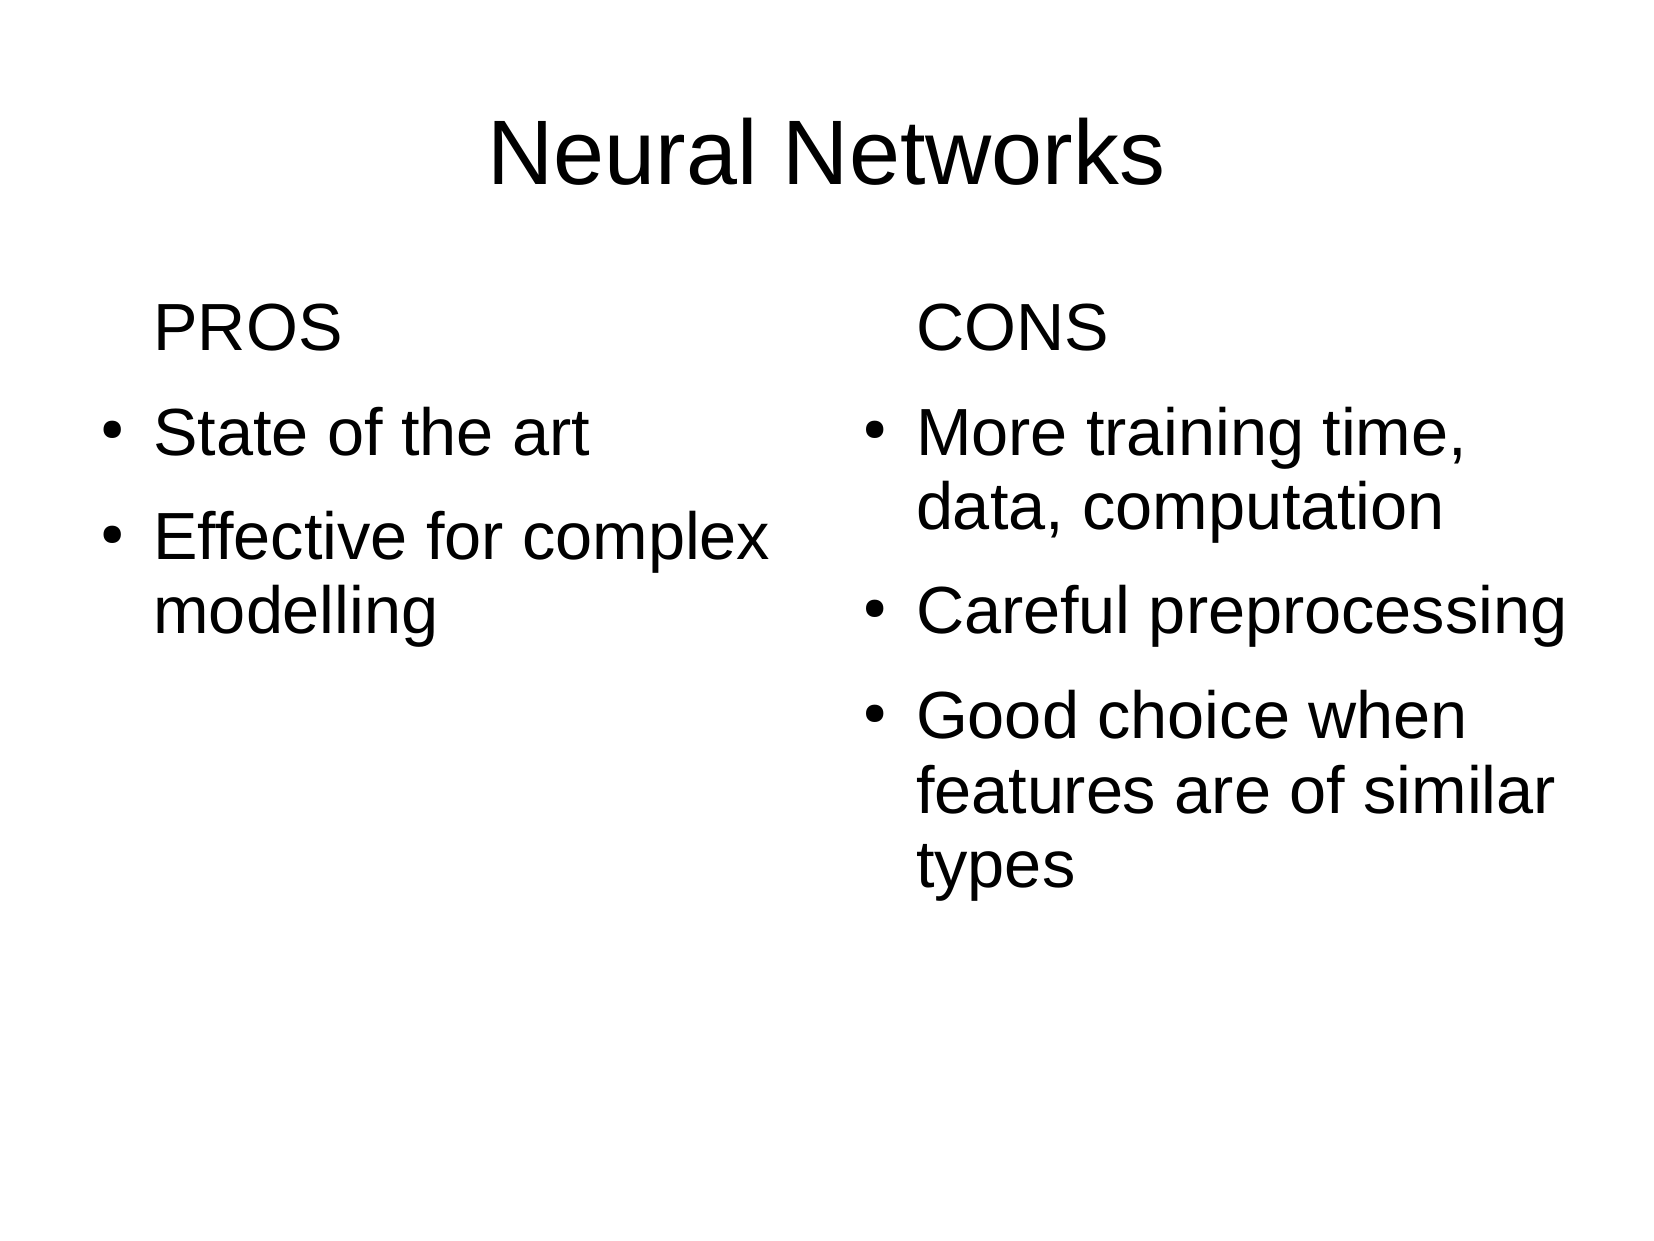

# Neural Networks
PROS
State of the art
Effective for complex modelling
CONS
More training time, data, computation
Careful preprocessing
Good choice when features are of similar types